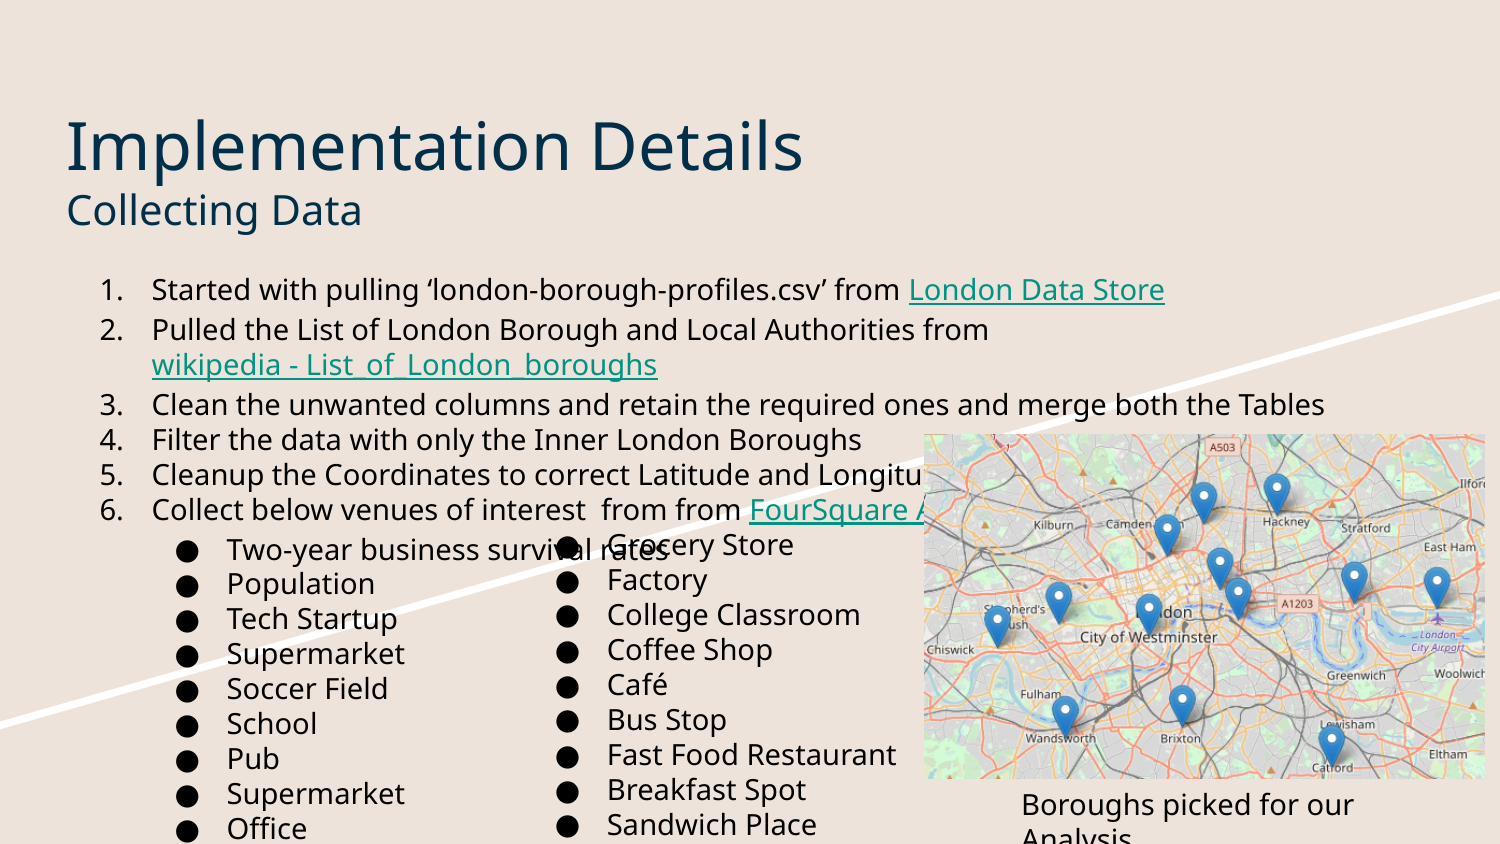

# Implementation Details Collecting Data
Started with pulling ‘london-borough-profiles.csv’ from London Data Store
Pulled the List of London Borough and Local Authorities from wikipedia - List_of_London_boroughs
Clean the unwanted columns and retain the required ones and merge both the Tables
Filter the data with only the Inner London Boroughs
Cleanup the Coordinates to correct Latitude and Longitudes
Collect below venues of interest from from FourSquare API
Two-year business survival rates
Population
Tech Startup
Supermarket
Soccer Field
School
Pub
Supermarket
Office
Historic Sites
Grocery Store
Factory
College Classroom
Coffee Shop
Café
Bus Stop
Fast Food Restaurant
Breakfast Spot
Sandwich Place
Boroughs picked for our Analysis